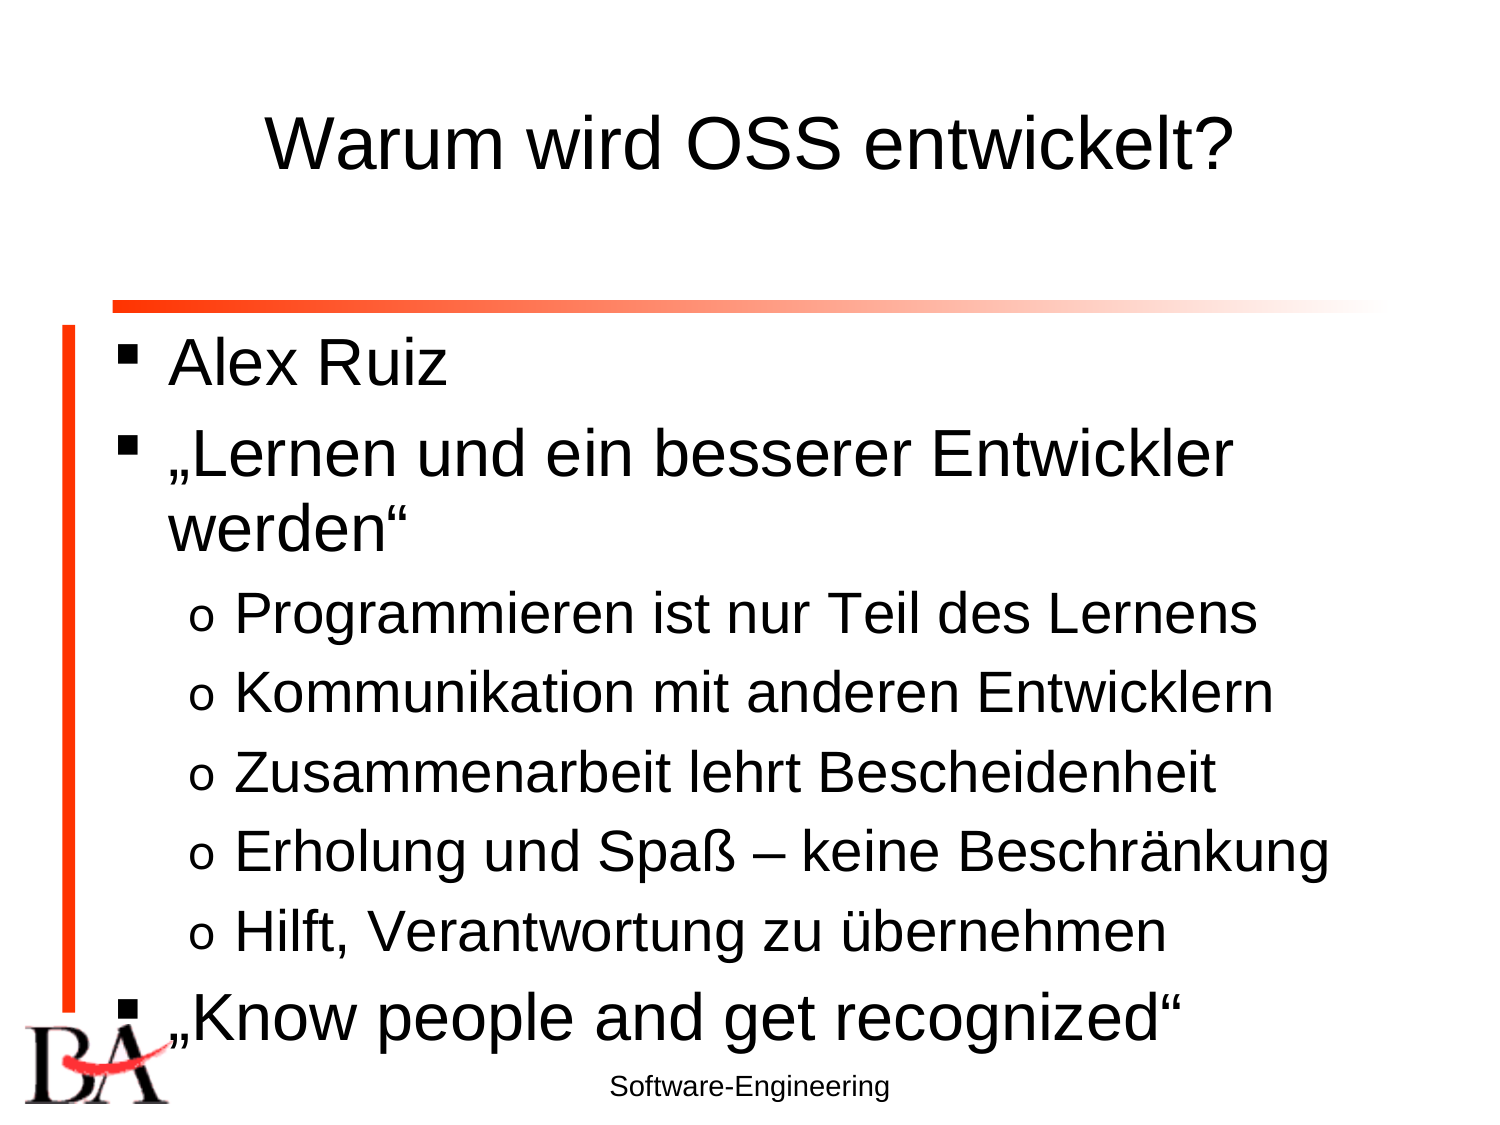

# Warum wird OSS entwickelt?
Alex Ruiz
„Lernen und ein besserer Entwickler werden“
Programmieren ist nur Teil des Lernens
Kommunikation mit anderen Entwicklern
Zusammenarbeit lehrt Bescheidenheit
Erholung und Spaß – keine Beschränkung
Hilft, Verantwortung zu übernehmen
„Know people and get recognized“